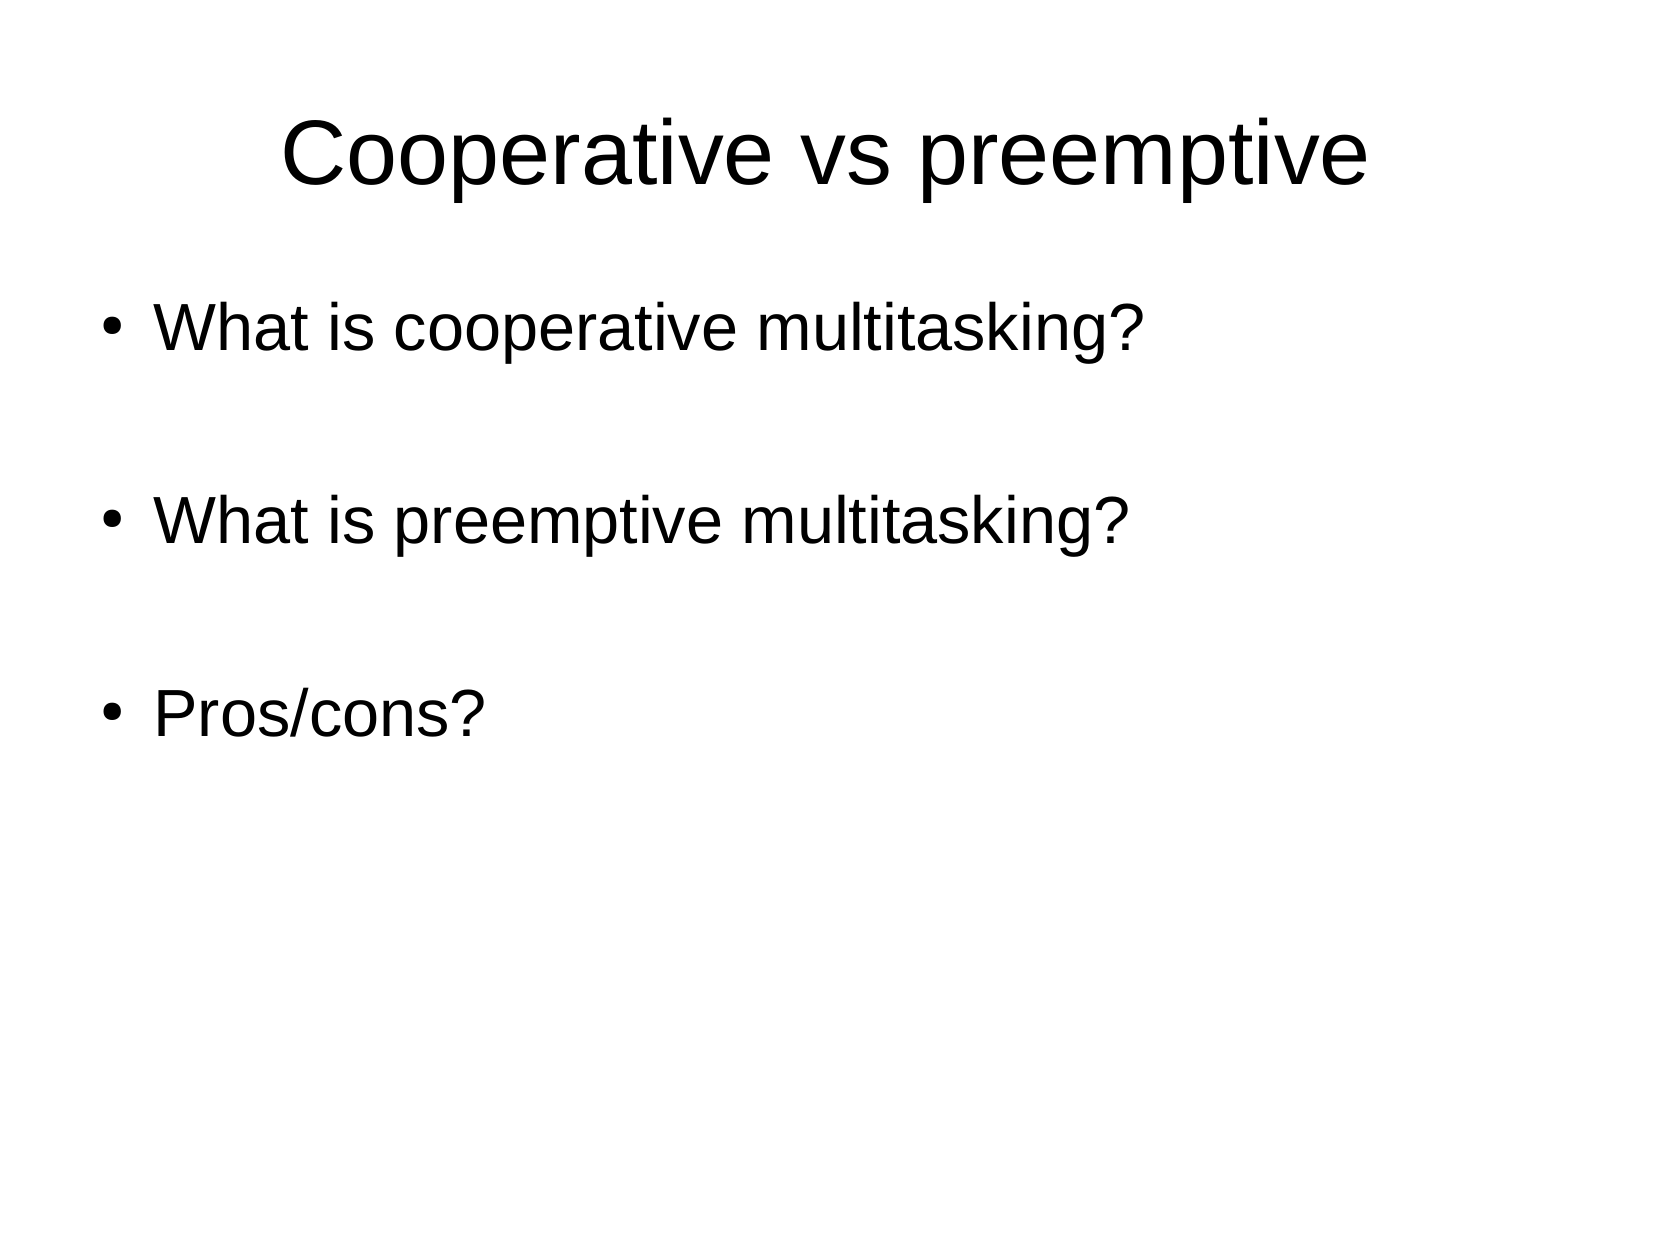

# Cooperative vs preemptive
What is cooperative multitasking?
What is preemptive multitasking?
Pros/cons?